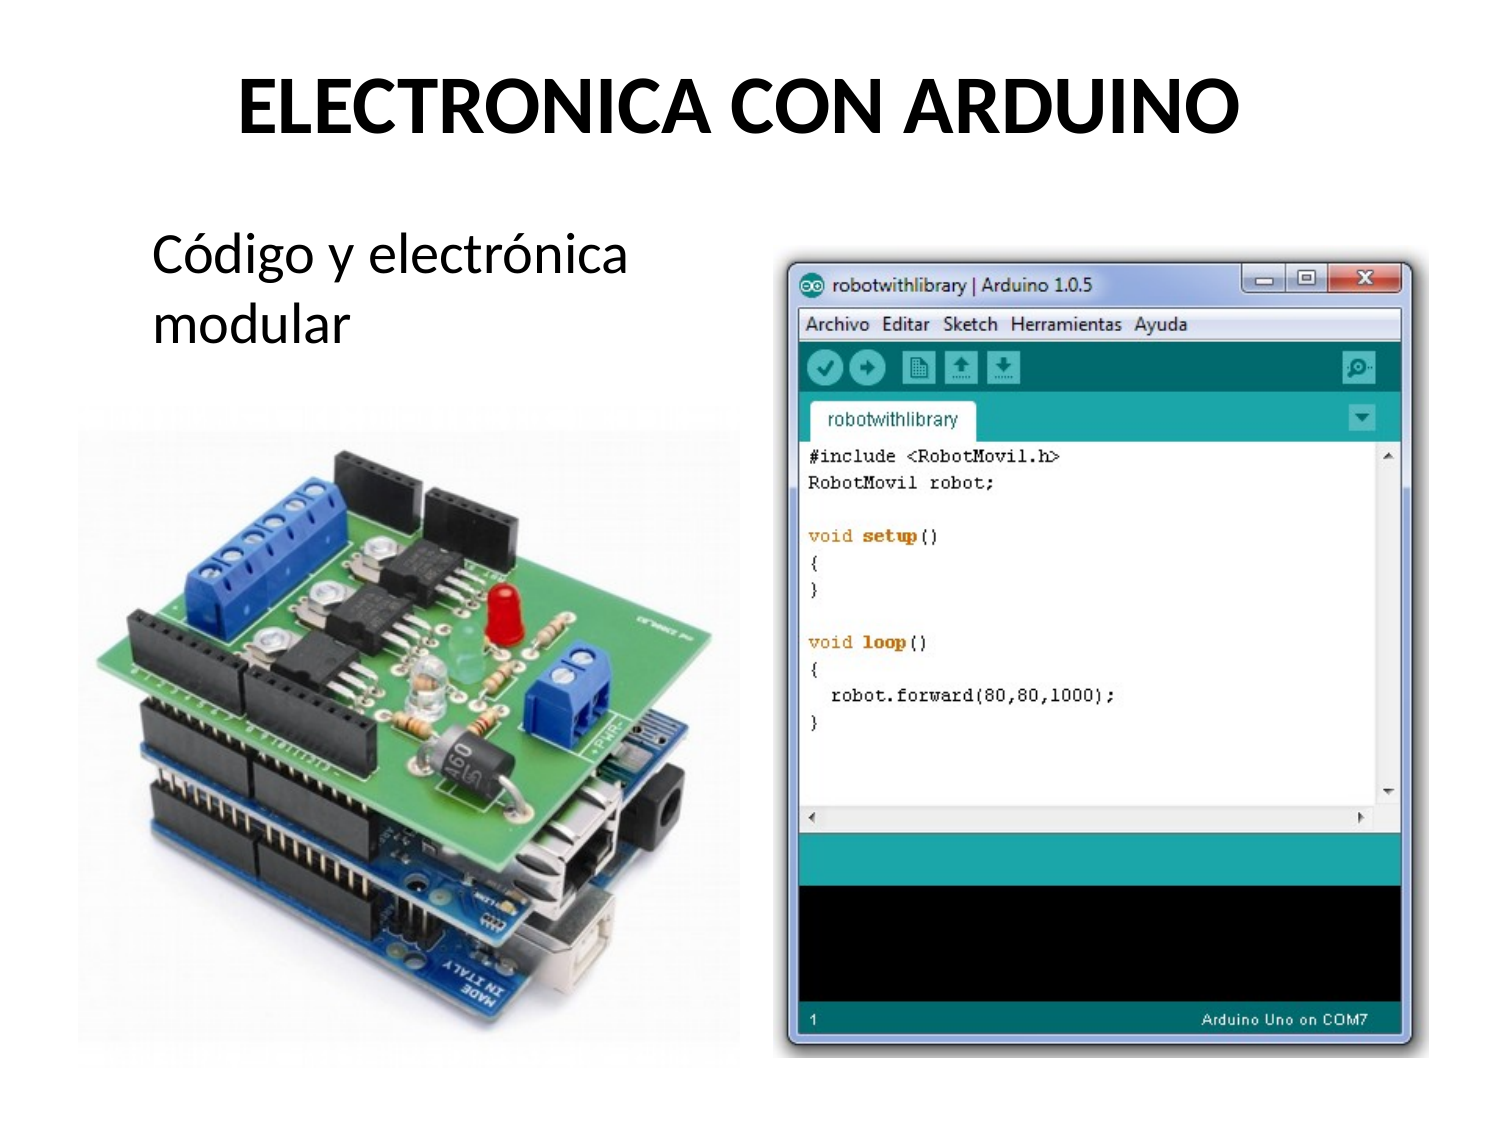

ELECTRONICA CON ARDUINO
Código y electrónica modular